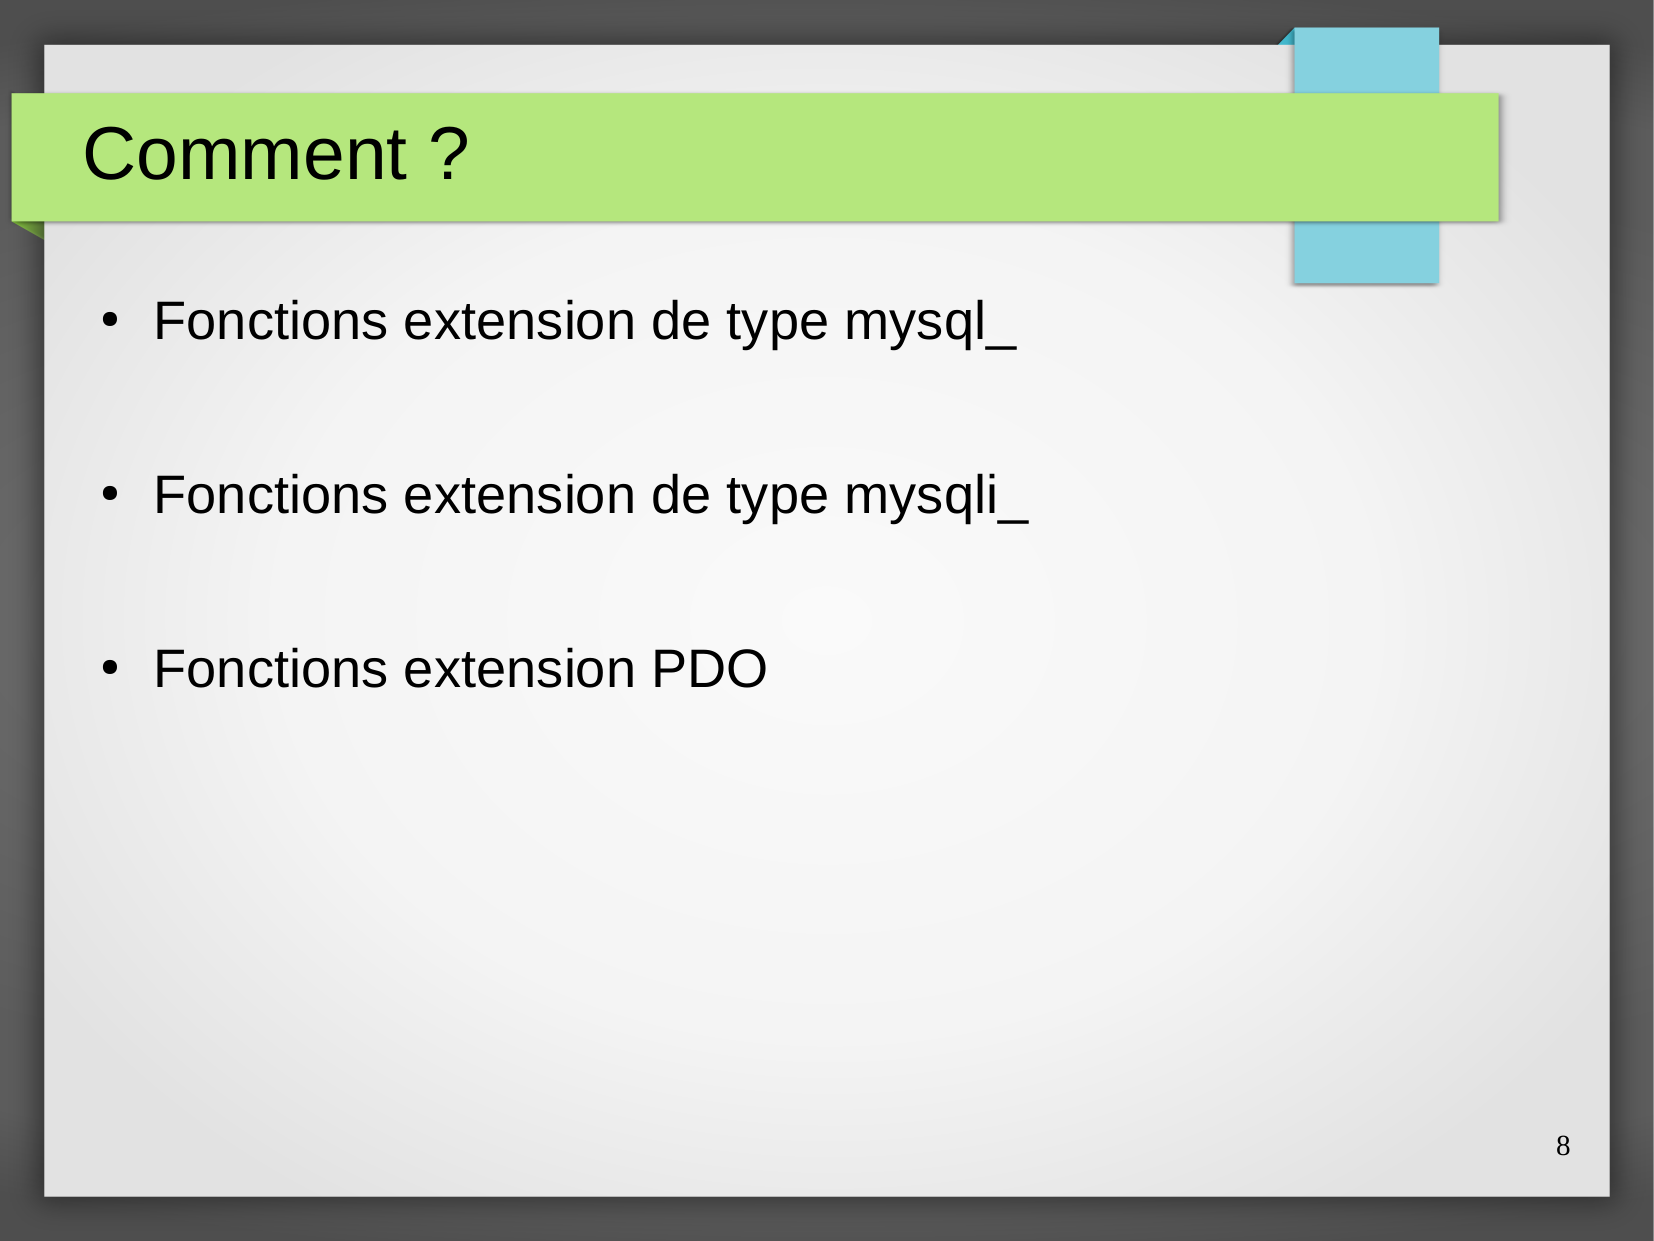

# Comment ?
Fonctions extension de type mysql_
Fonctions extension de type mysqli_
Fonctions extension PDO
8